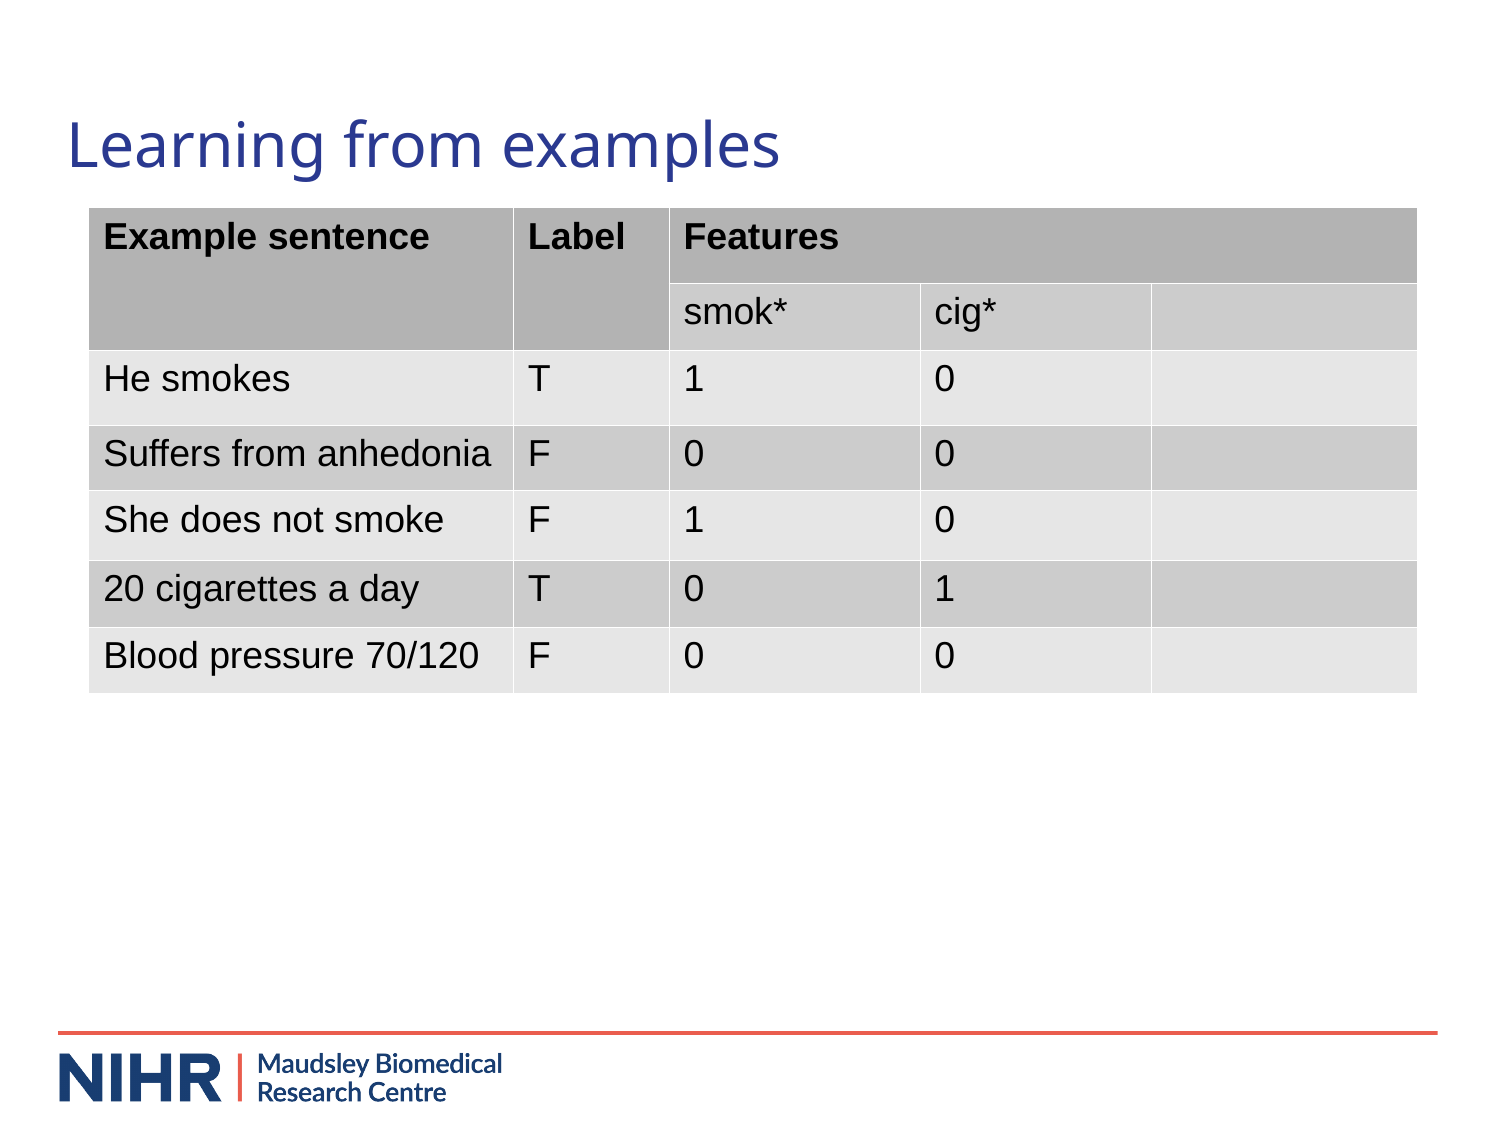

# Learning from examples
| Example sentence | Label | Features | | |
| --- | --- | --- | --- | --- |
| | | smok\* | cig\* | |
| He smokes | T | 1 | 0 | |
| Suffers from anhedonia | F | 0 | 0 | |
| She does not smoke | F | 1 | 0 | |
| 20 cigarettes a day | T | 0 | 1 | |
| Blood pressure 70/120 | F | 0 | 0 | |